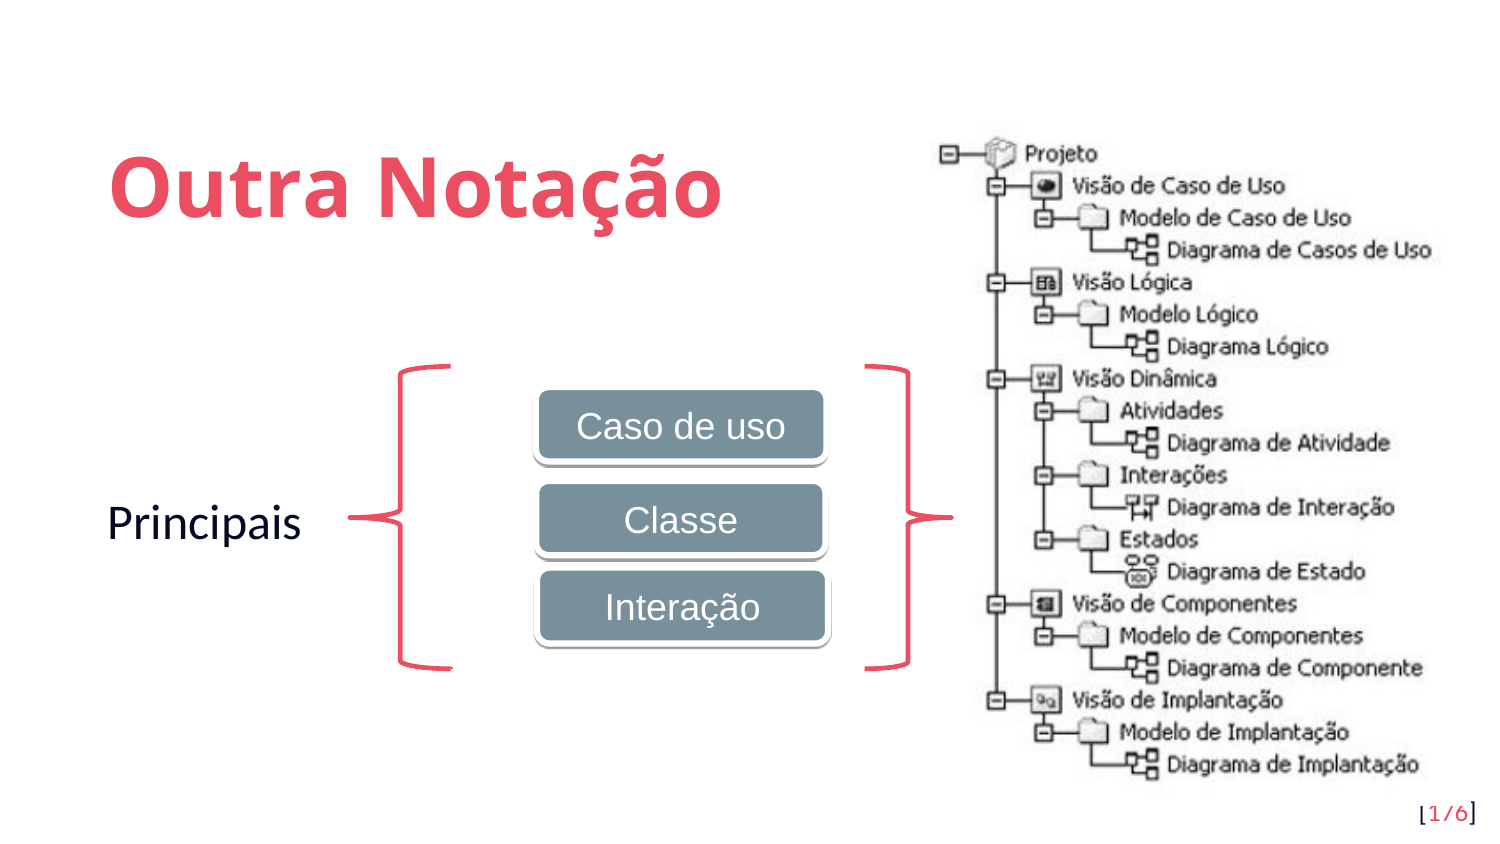

Outra Notação
Principais
Caso de uso
Classe
Interação